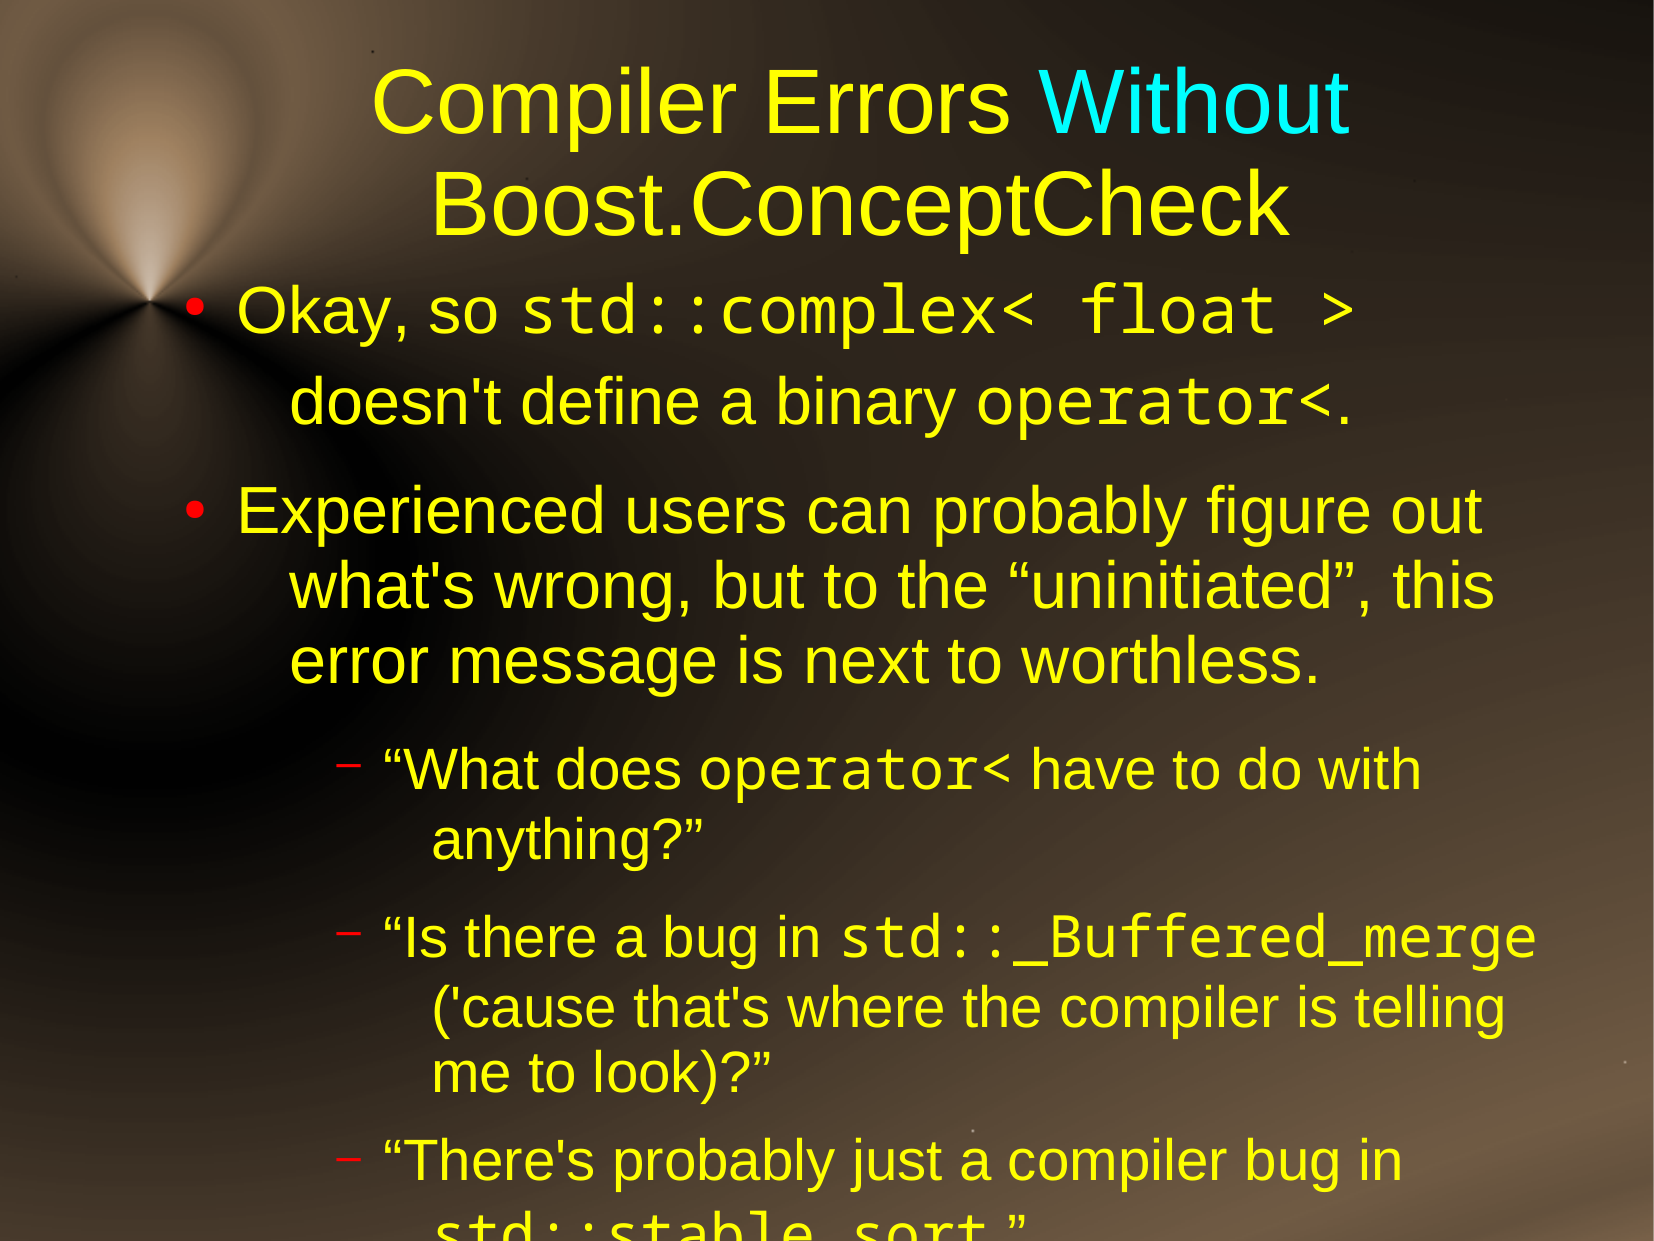

# Compiler Errors Without Boost.ConceptCheck
Okay, so std::complex< float > doesn't define a binary operator<.
Experienced users can probably figure out what's wrong, but to the “uninitiated”, this error message is next to worthless.
“What does operator< have to do with anything?”
“Is there a bug in std::_Buffered_merge ('cause that's where the compiler is telling me to look)?”
“There's probably just a compiler bug in std::stable_sort.”